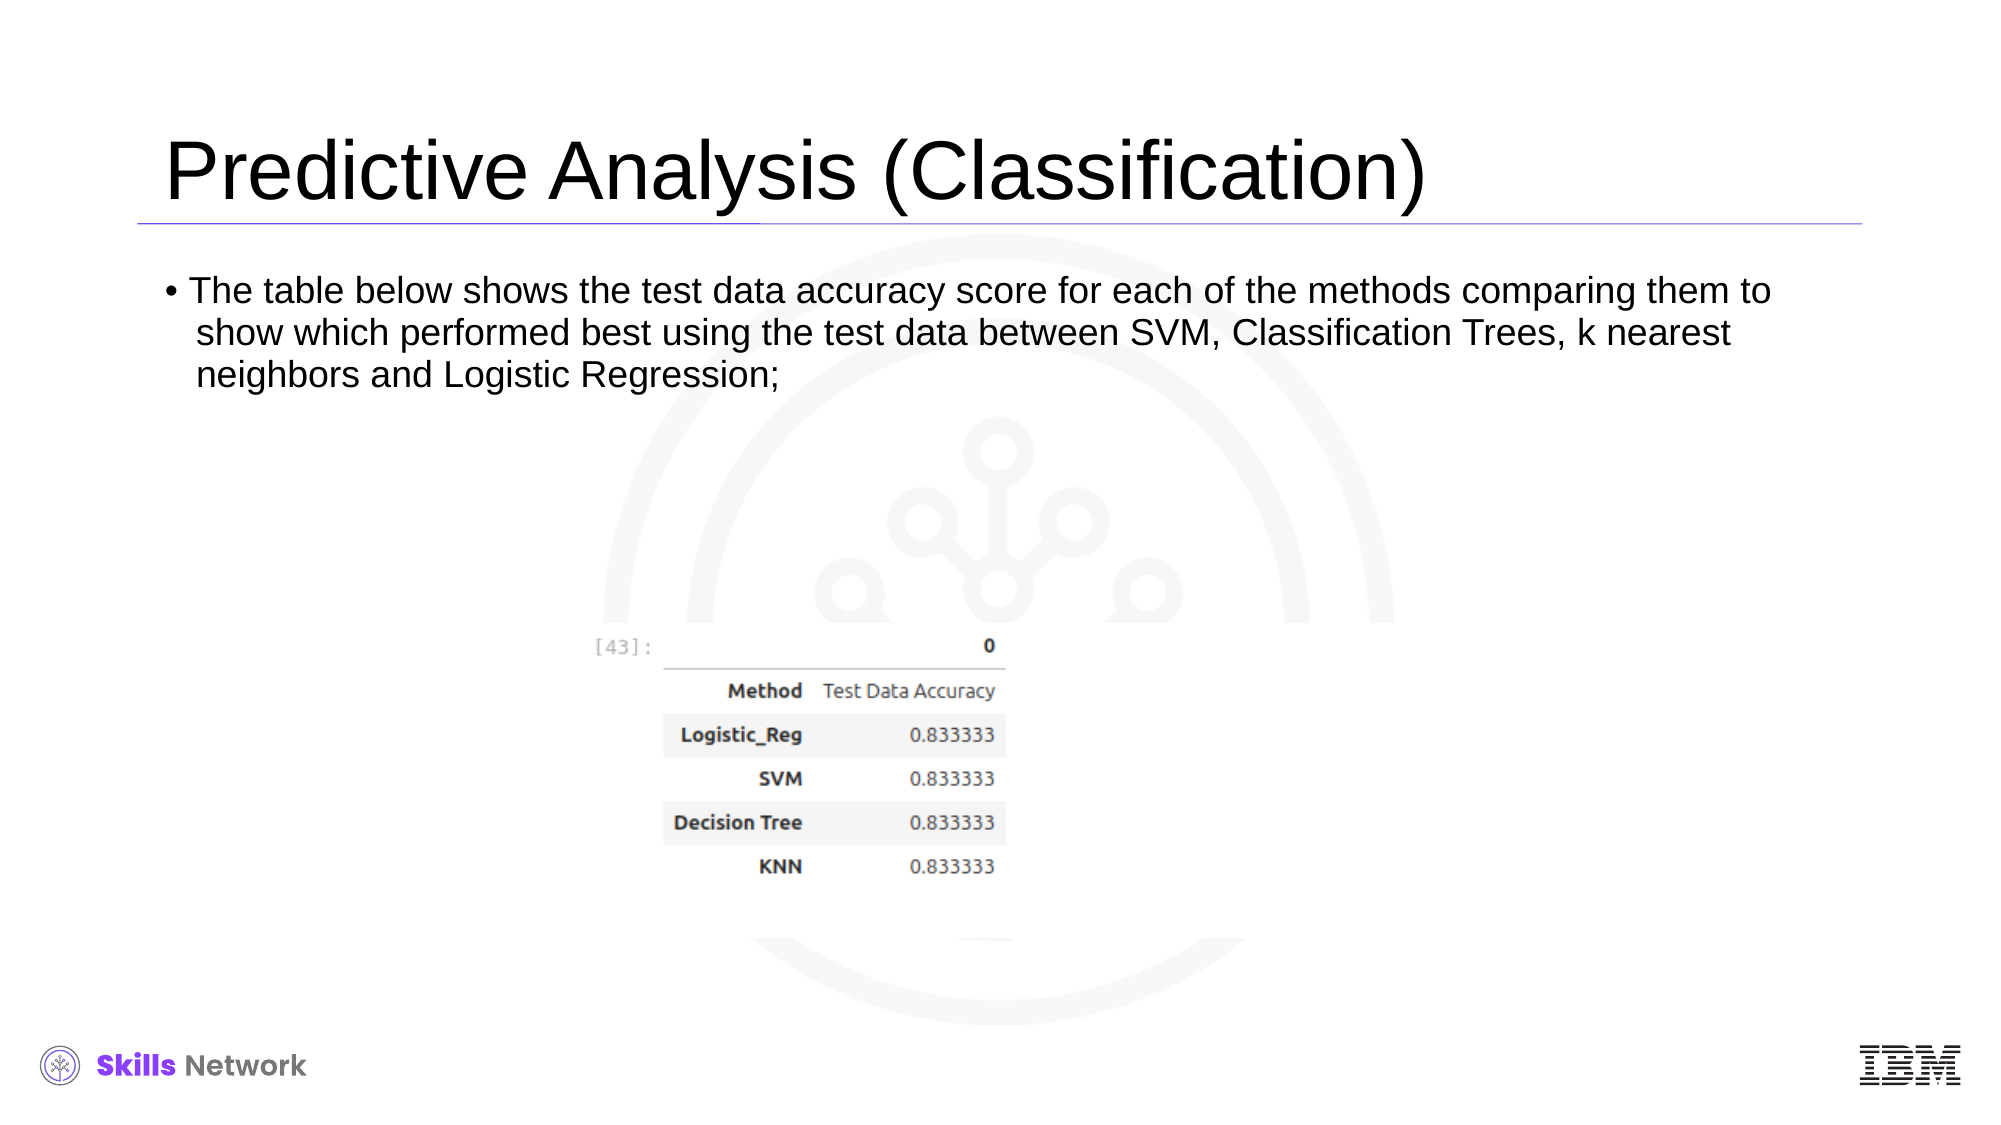

Predictive Analysis (Classification)
• The table below shows the test data accuracy score for each of the methods comparing them to show which performed best using the test data between SVM, Classification Trees, k nearest neighbors and Logistic Regression;